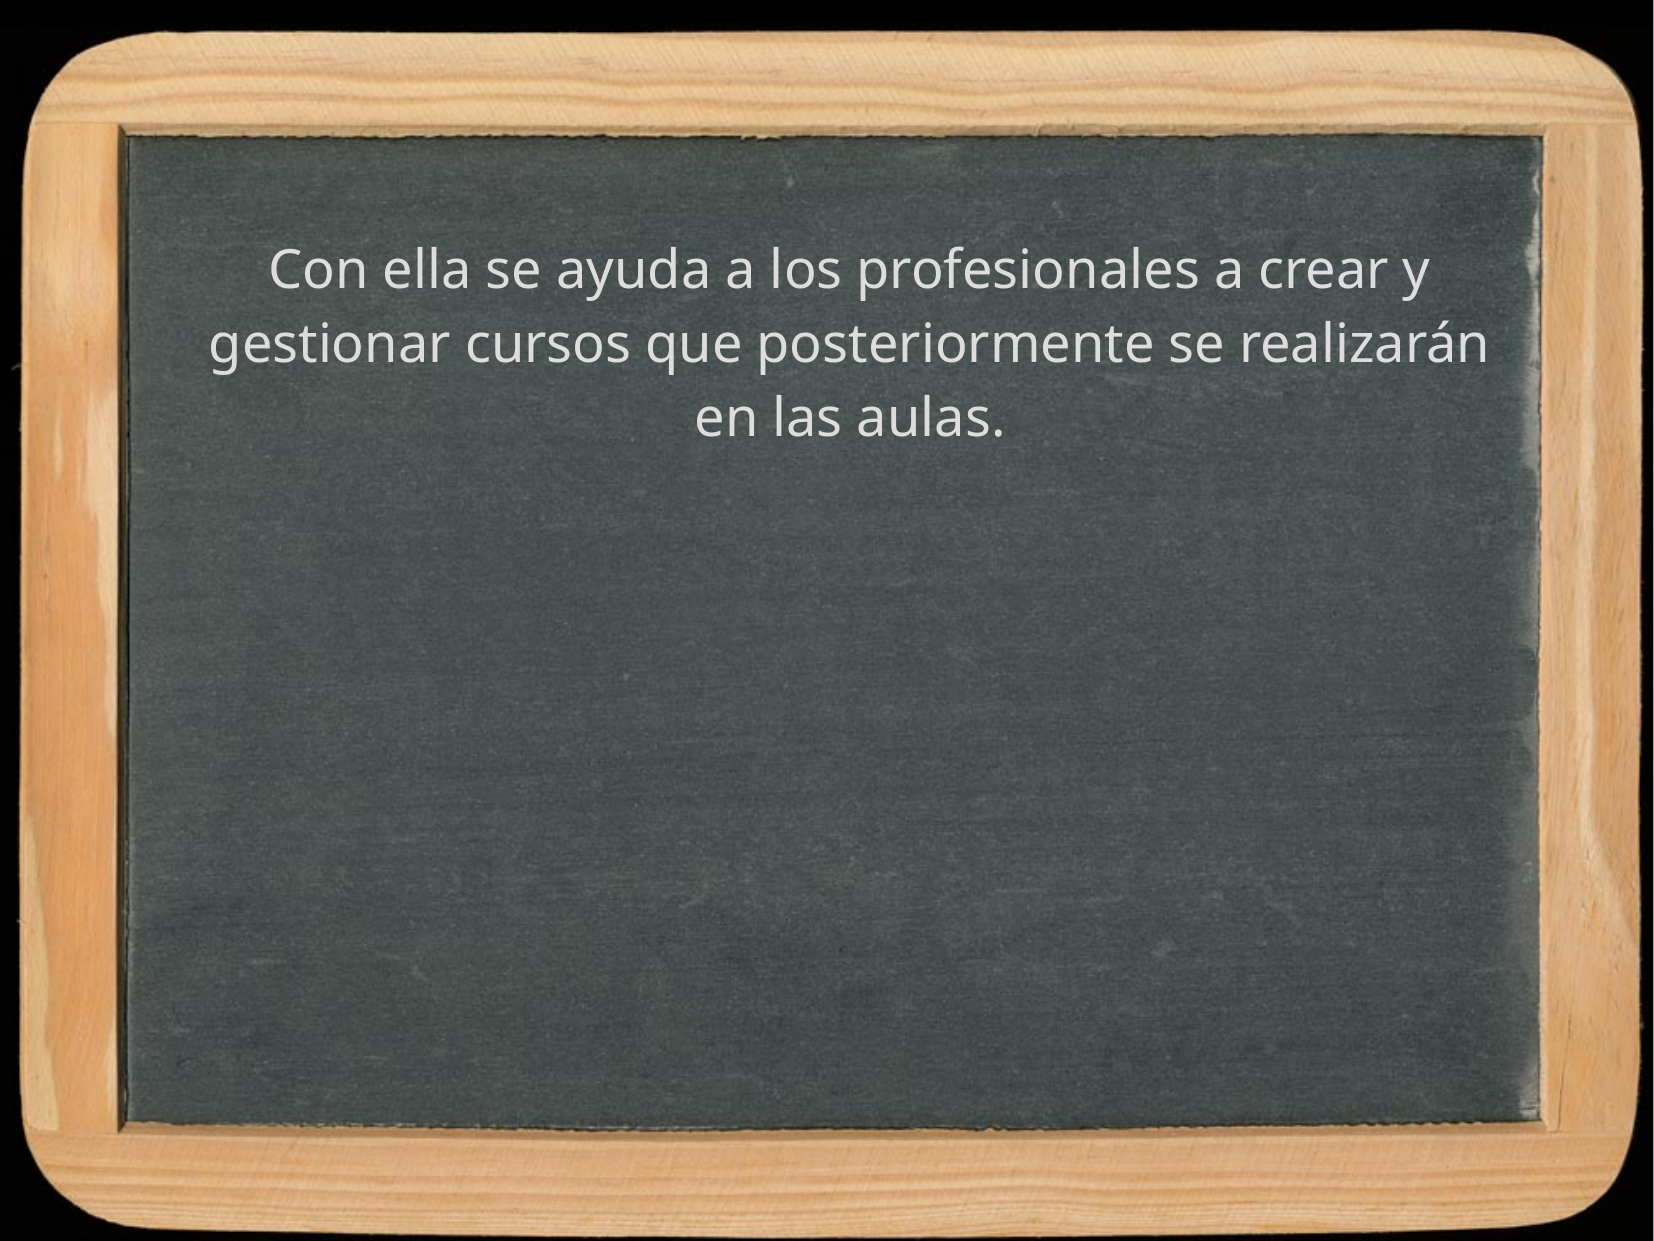

Con ella se ayuda a los profesionales a crear y gestionar cursos que posteriormente se realizarán en las aulas.